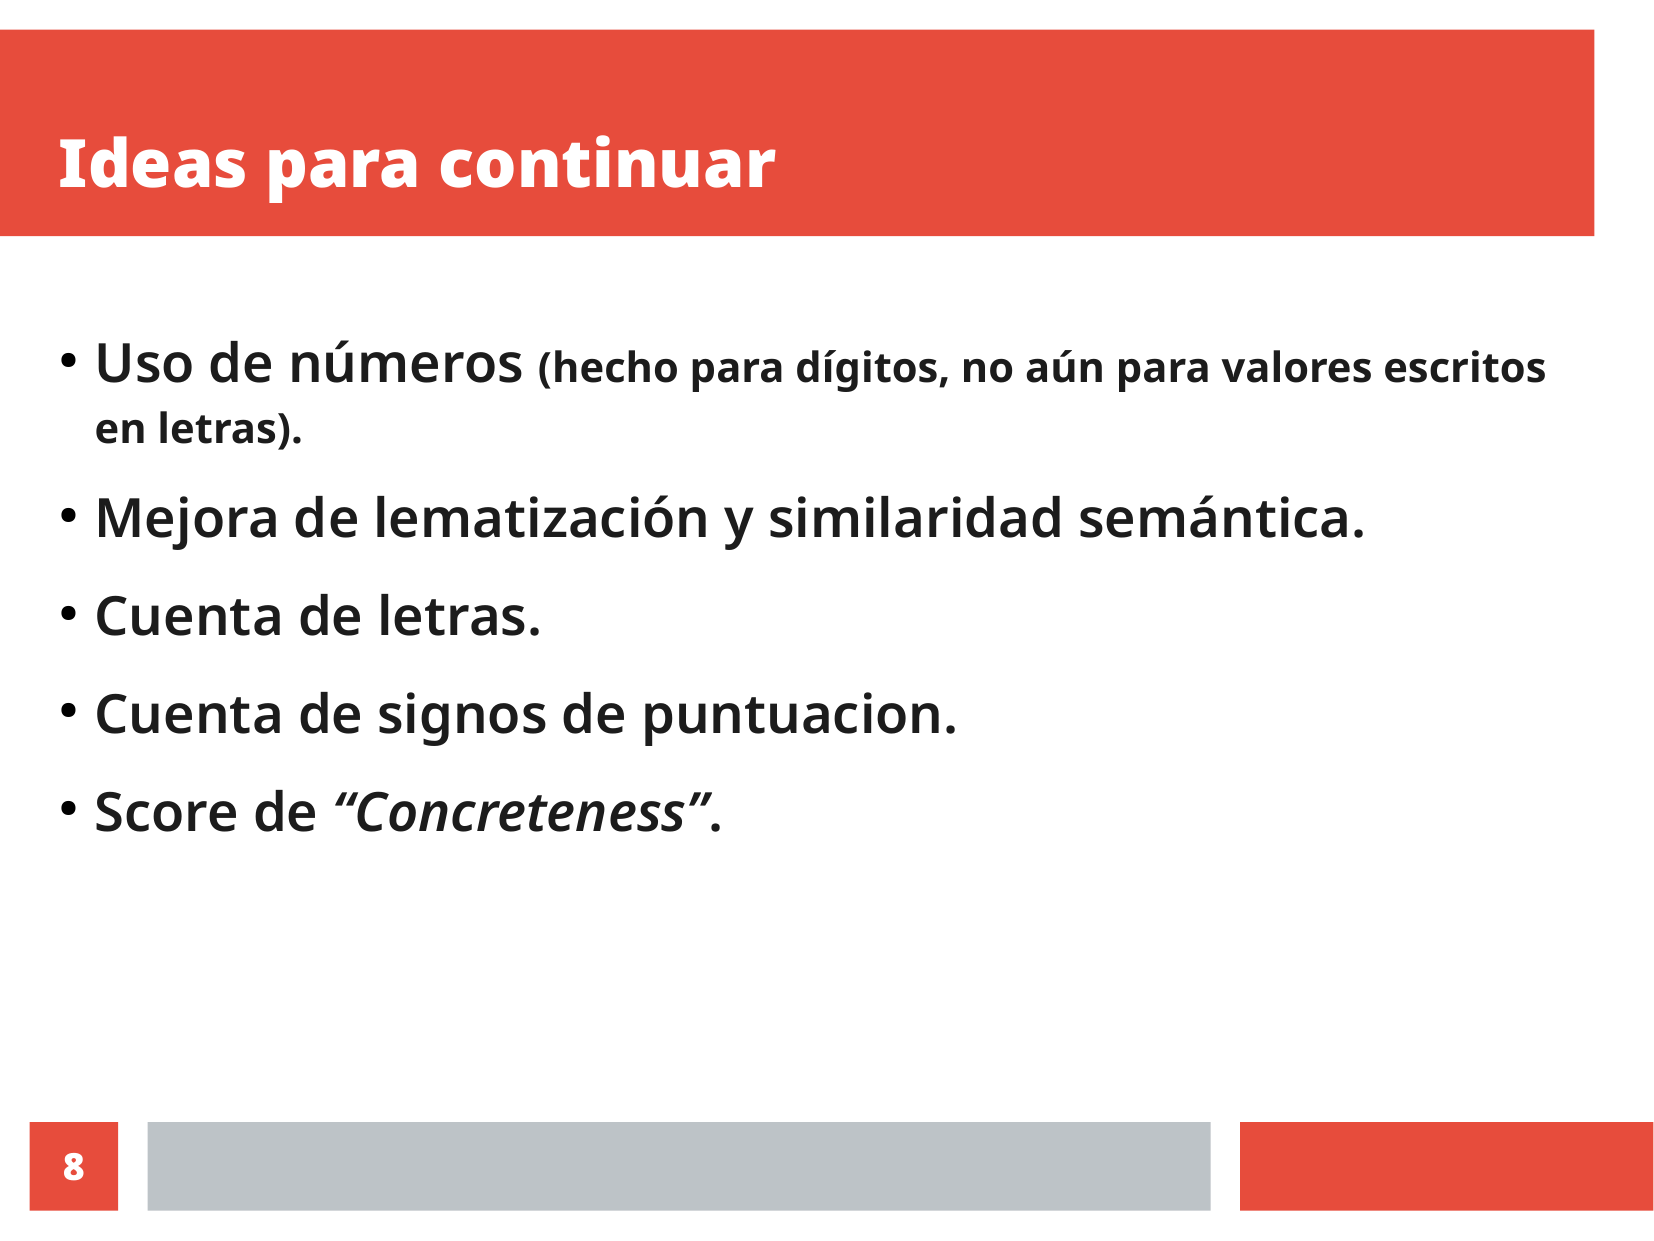

# Ideas para continuar
Uso de números (hecho para dígitos, no aún para valores escritos en letras).
Mejora de lematización y similaridad semántica.
Cuenta de letras.
Cuenta de signos de puntuacion.
Score de “Concreteness”.
8